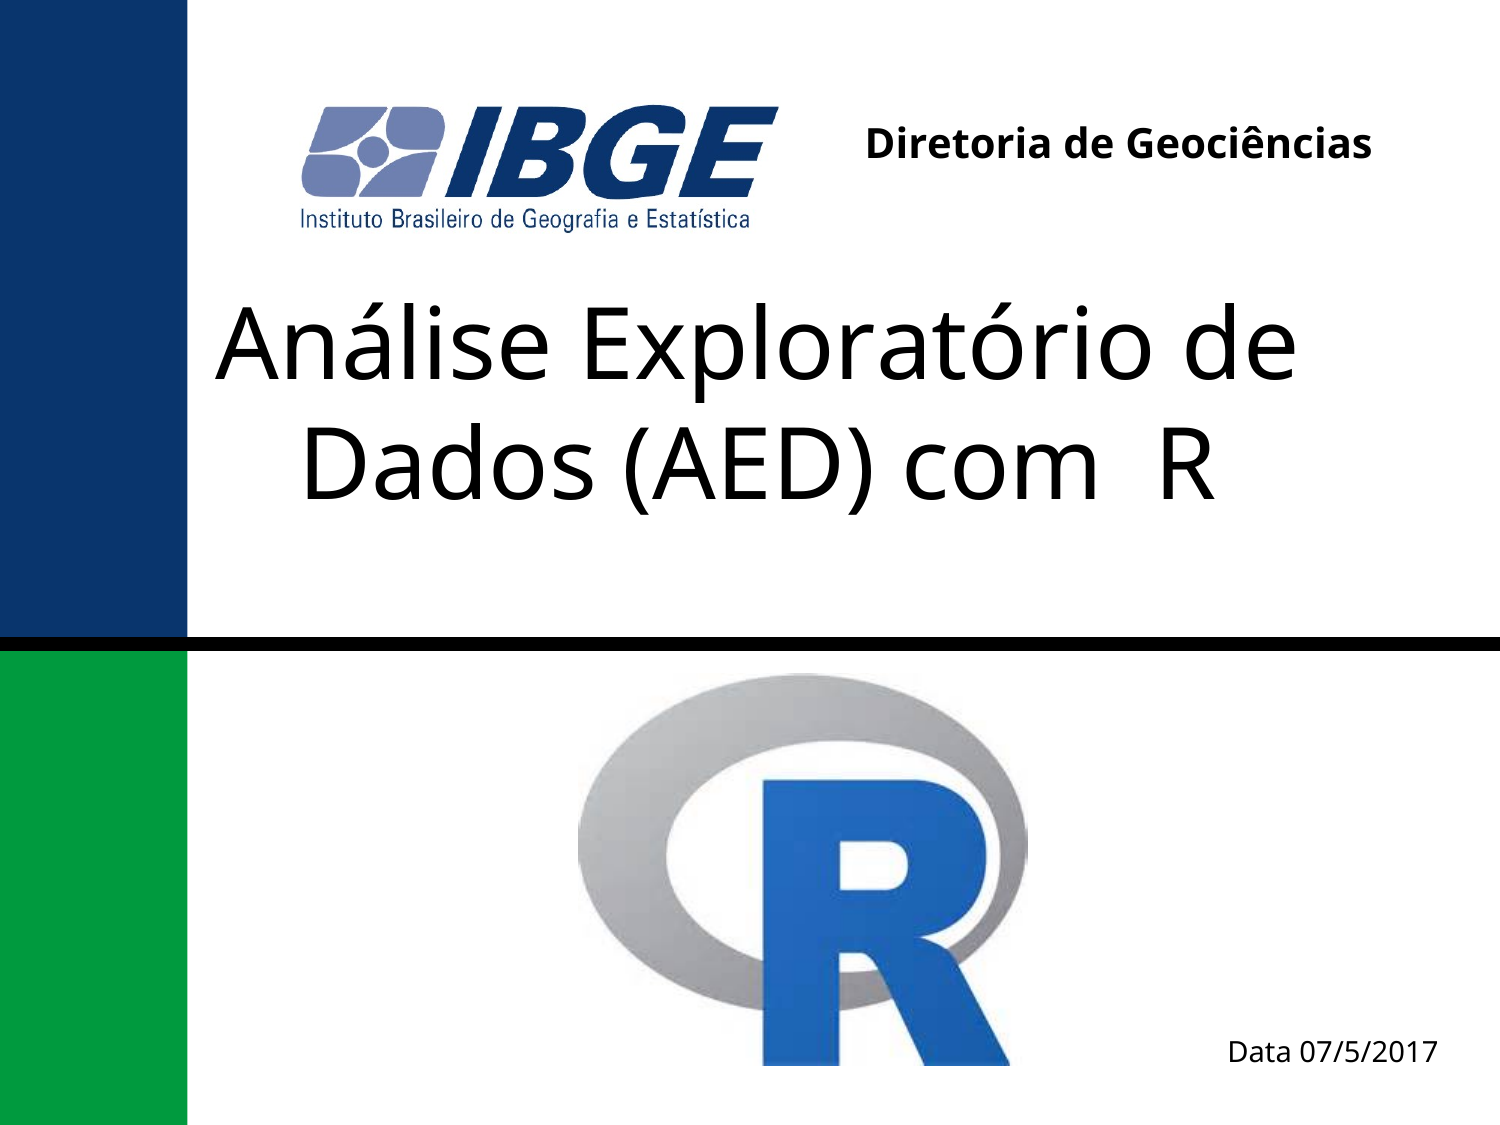

Diretoria de Geociências
Análise Exploratório de
Dados (AED) com R
Data 07/5/2017